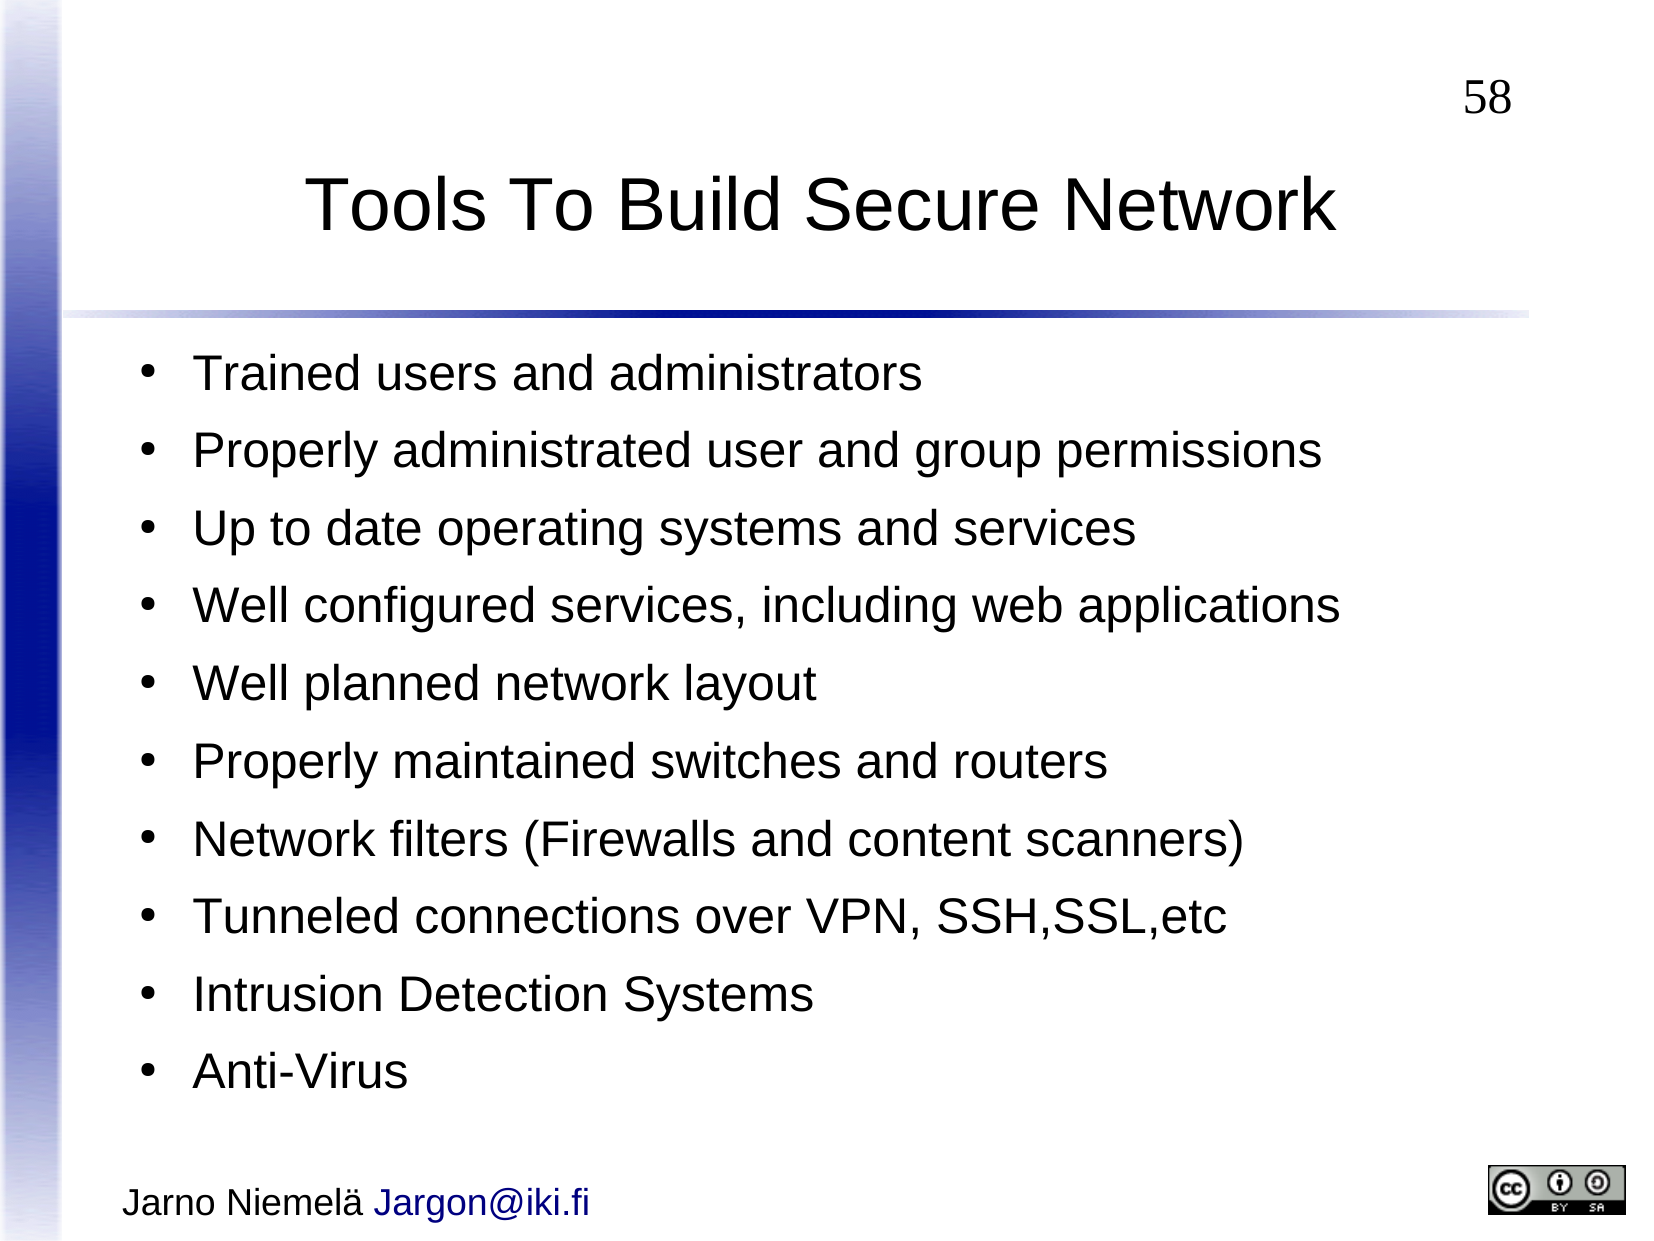

# Tools To Build Secure Network
Trained users and administrators
Properly administrated user and group permissions
Up to date operating systems and services
Well configured services, including web applications
Well planned network layout
Properly maintained switches and routers
Network filters (Firewalls and content scanners)
Tunneled connections over VPN, SSH,SSL,etc
Intrusion Detection Systems
Anti-Virus